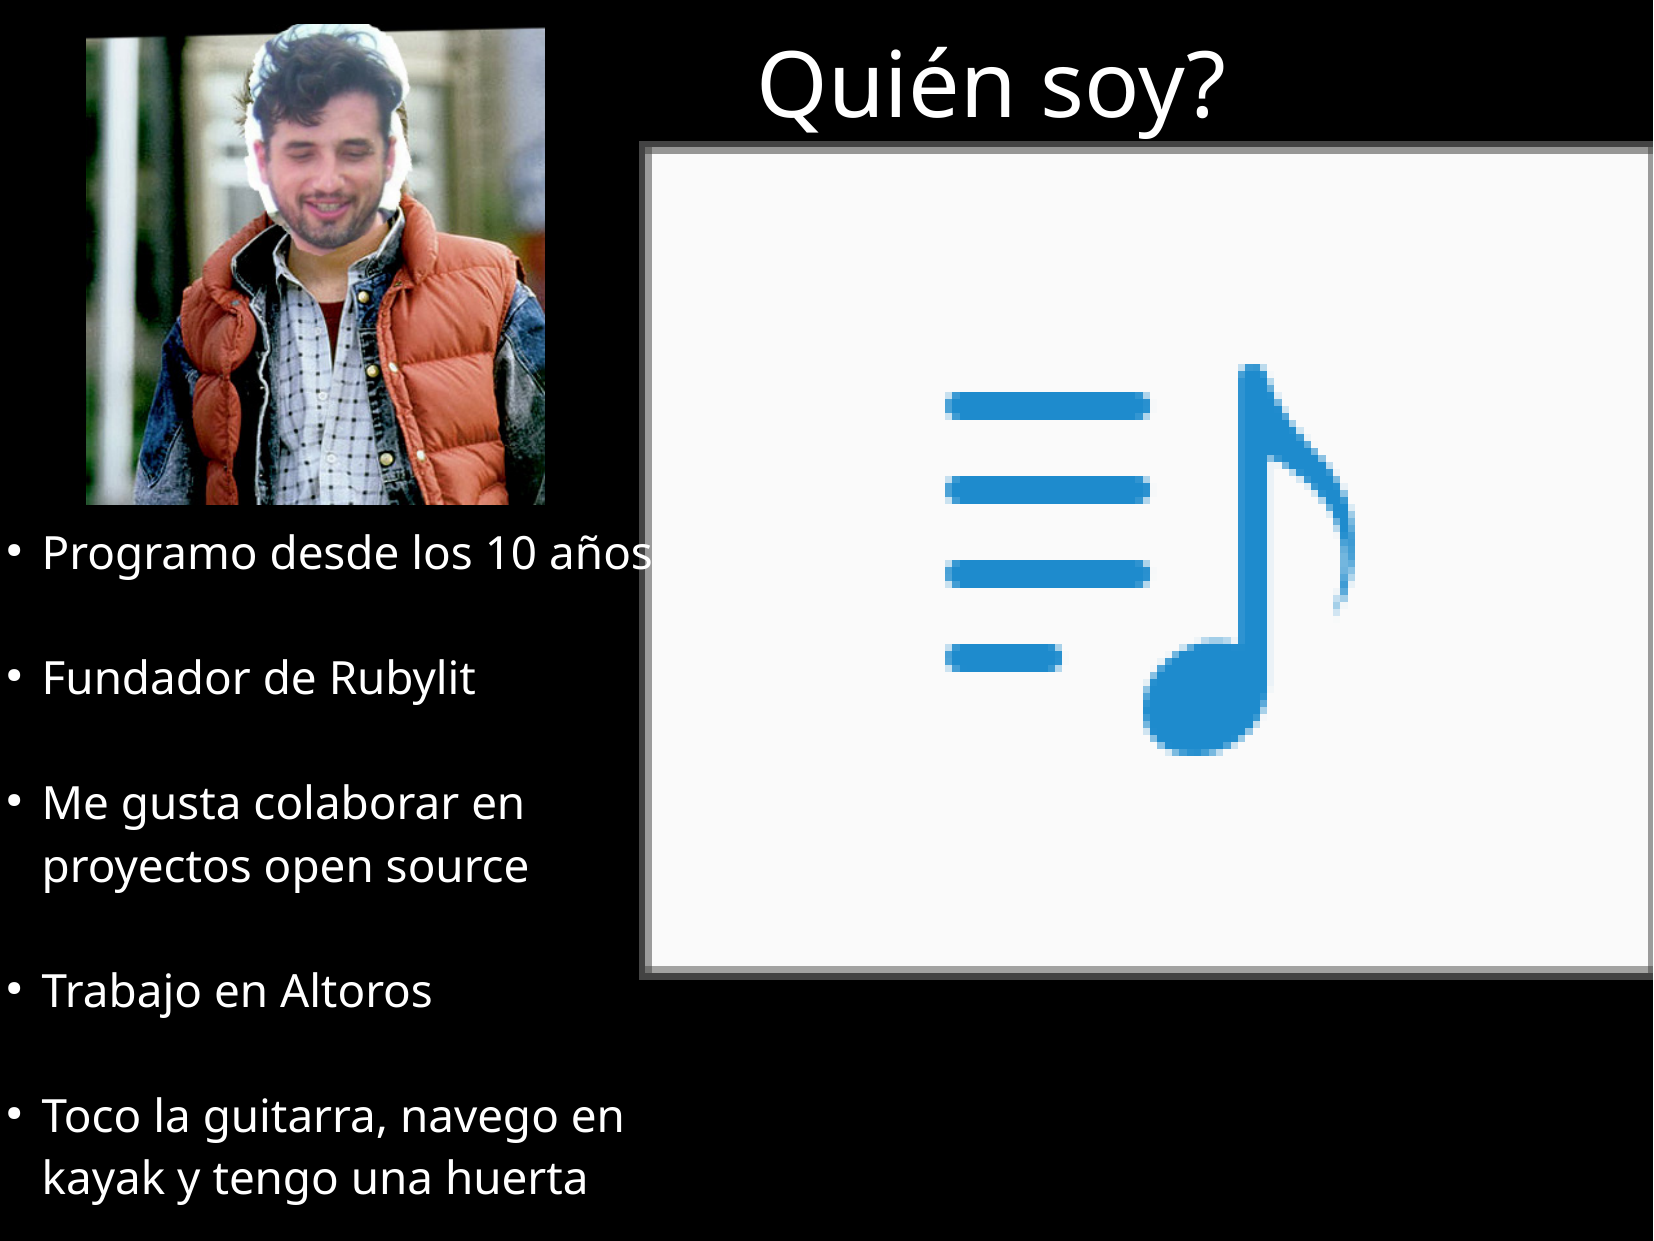

# Quién soy?
Programo desde los 10 años
Fundador de Rubylit
Me gusta colaborar en proyectos open source
Trabajo en Altoros
Toco la guitarra, navego en kayak y tengo una huerta